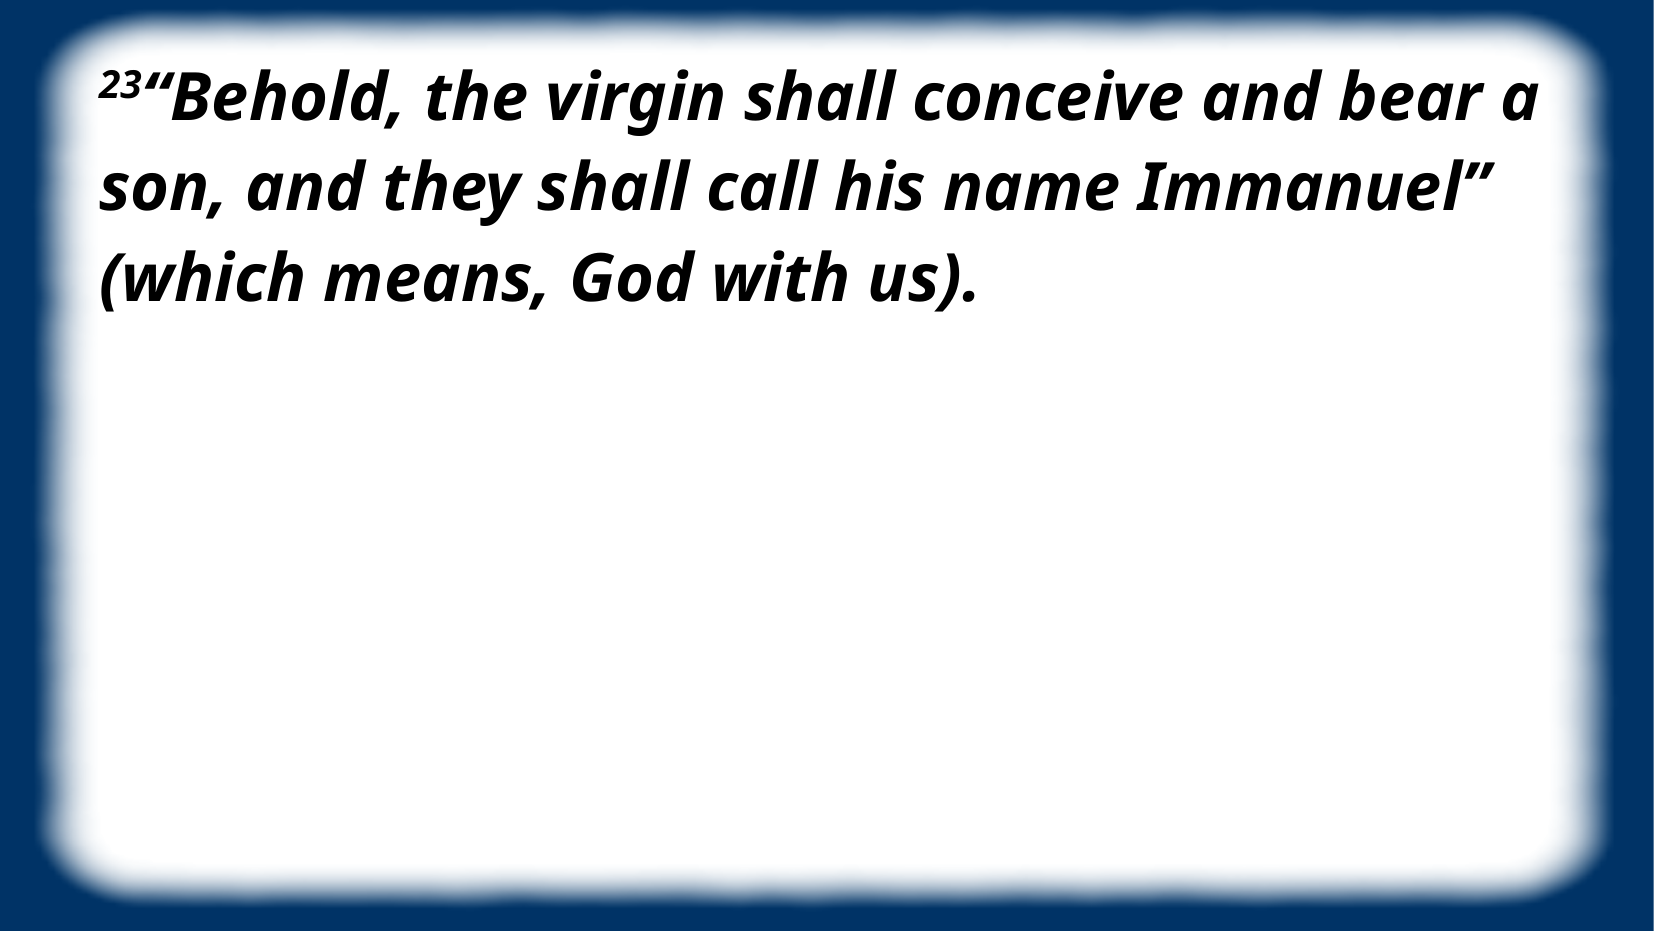

23“Behold, the virgin shall conceive and bear a son, and they shall call his name Immanuel”
(which means, God with us).